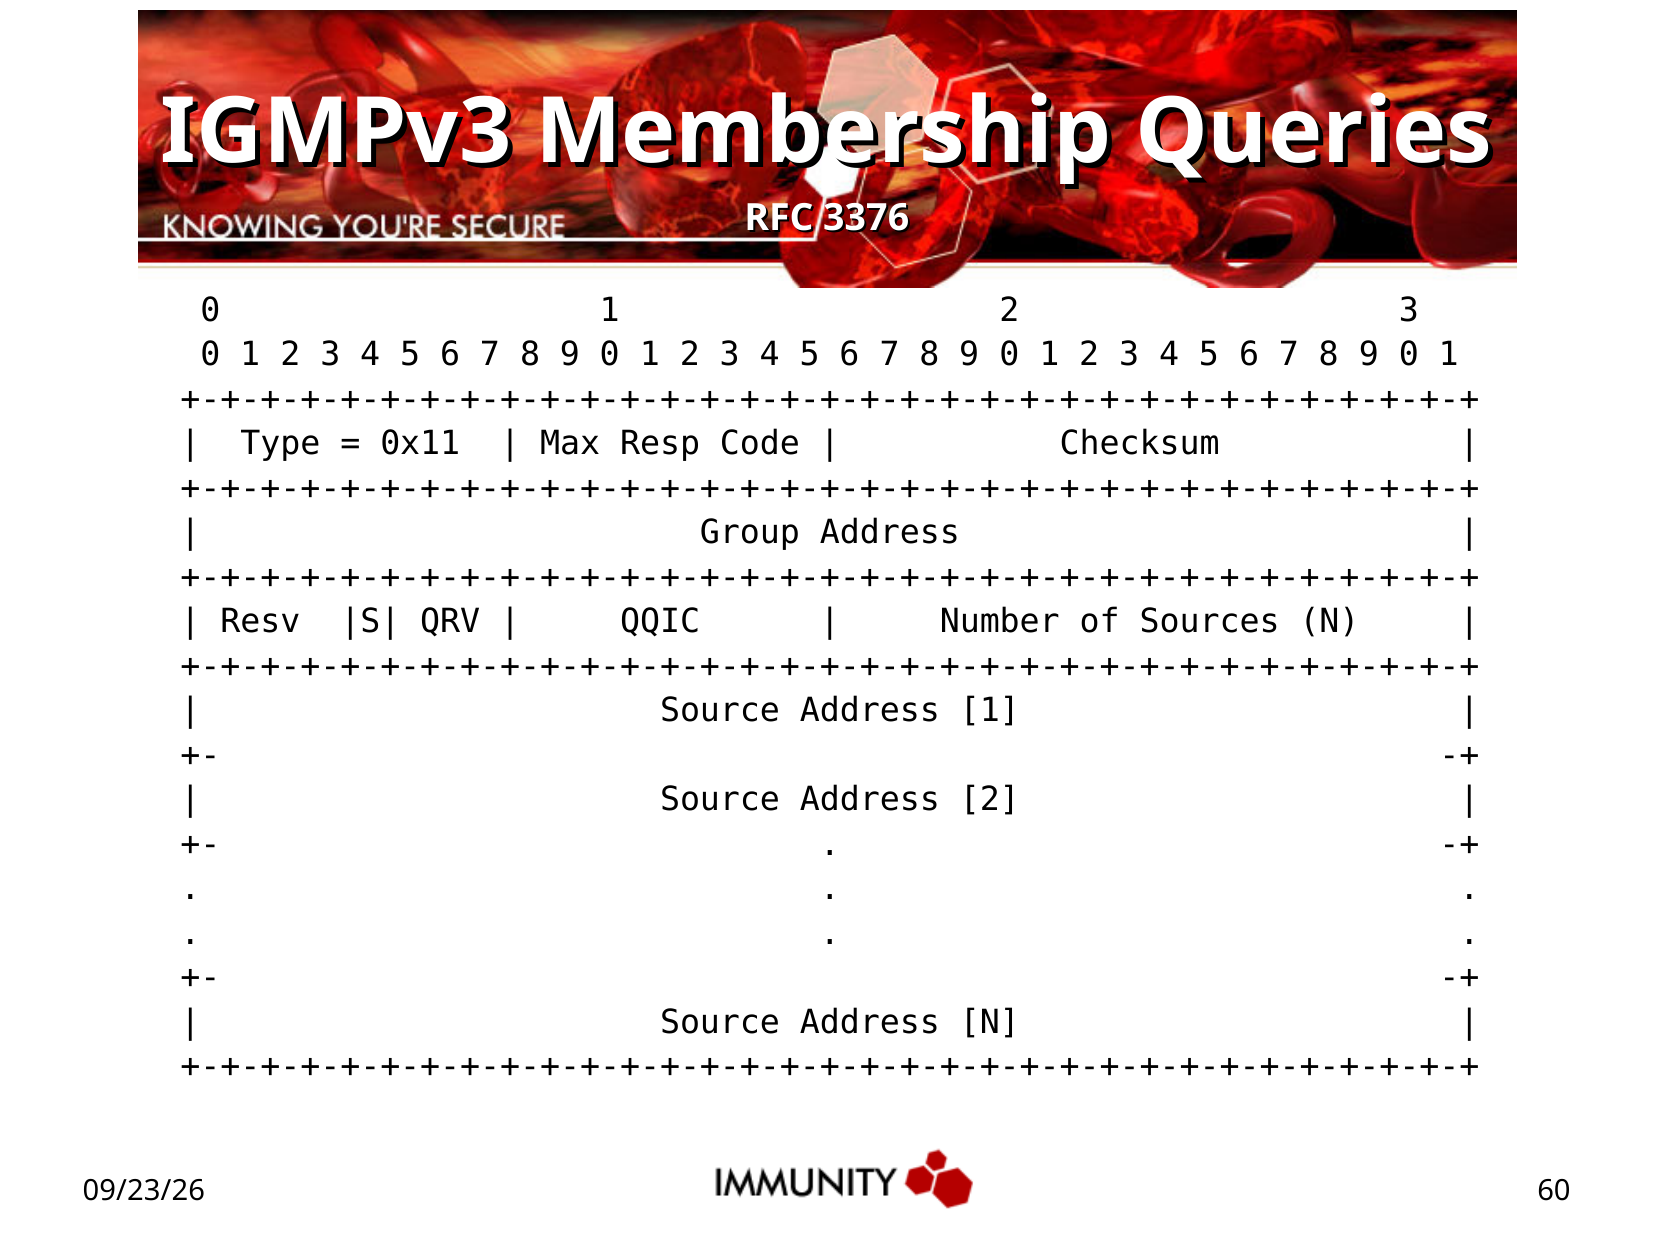

# IGMPv3 Membership Queries RFC 3376
 0 1 2 3
 0 1 2 3 4 5 6 7 8 9 0 1 2 3 4 5 6 7 8 9 0 1 2 3 4 5 6 7 8 9 0 1
 +-+-+-+-+-+-+-+-+-+-+-+-+-+-+-+-+-+-+-+-+-+-+-+-+-+-+-+-+-+-+-+-+
 | Type = 0x11 | Max Resp Code | Checksum |
 +-+-+-+-+-+-+-+-+-+-+-+-+-+-+-+-+-+-+-+-+-+-+-+-+-+-+-+-+-+-+-+-+
 | Group Address |
 +-+-+-+-+-+-+-+-+-+-+-+-+-+-+-+-+-+-+-+-+-+-+-+-+-+-+-+-+-+-+-+-+
 | Resv |S| QRV | QQIC | Number of Sources (N) |
 +-+-+-+-+-+-+-+-+-+-+-+-+-+-+-+-+-+-+-+-+-+-+-+-+-+-+-+-+-+-+-+-+
 | Source Address [1] |
 +- -+
 | Source Address [2] |
 +- . -+
 . . .
 . . .
 +- -+
 | Source Address [N] |
 +-+-+-+-+-+-+-+-+-+-+-+-+-+-+-+-+-+-+-+-+-+-+-+-+-+-+-+-+-+-+-+-+
60